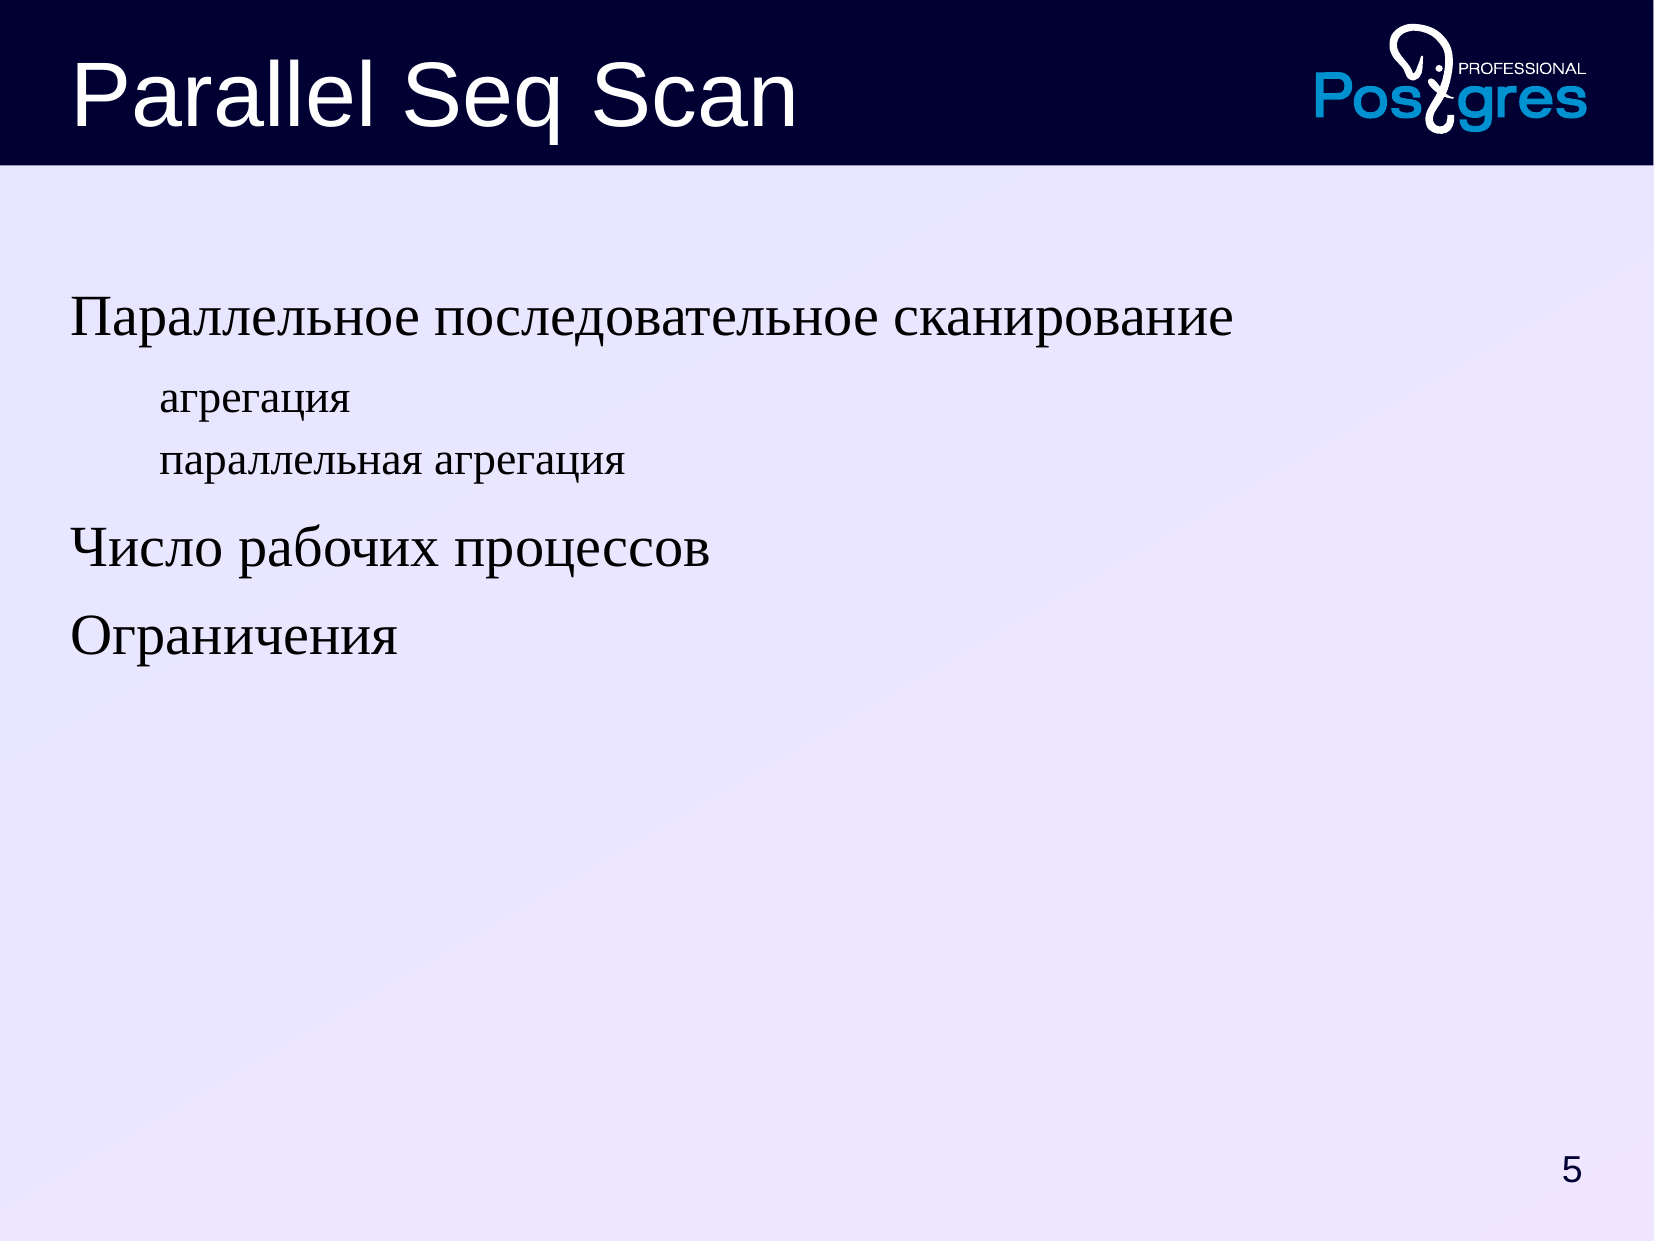

# Parallel Seq Scan
Параллельное последовательное сканирование
агрегация
параллельная агрегация
Число рабочих процессов
Ограничения